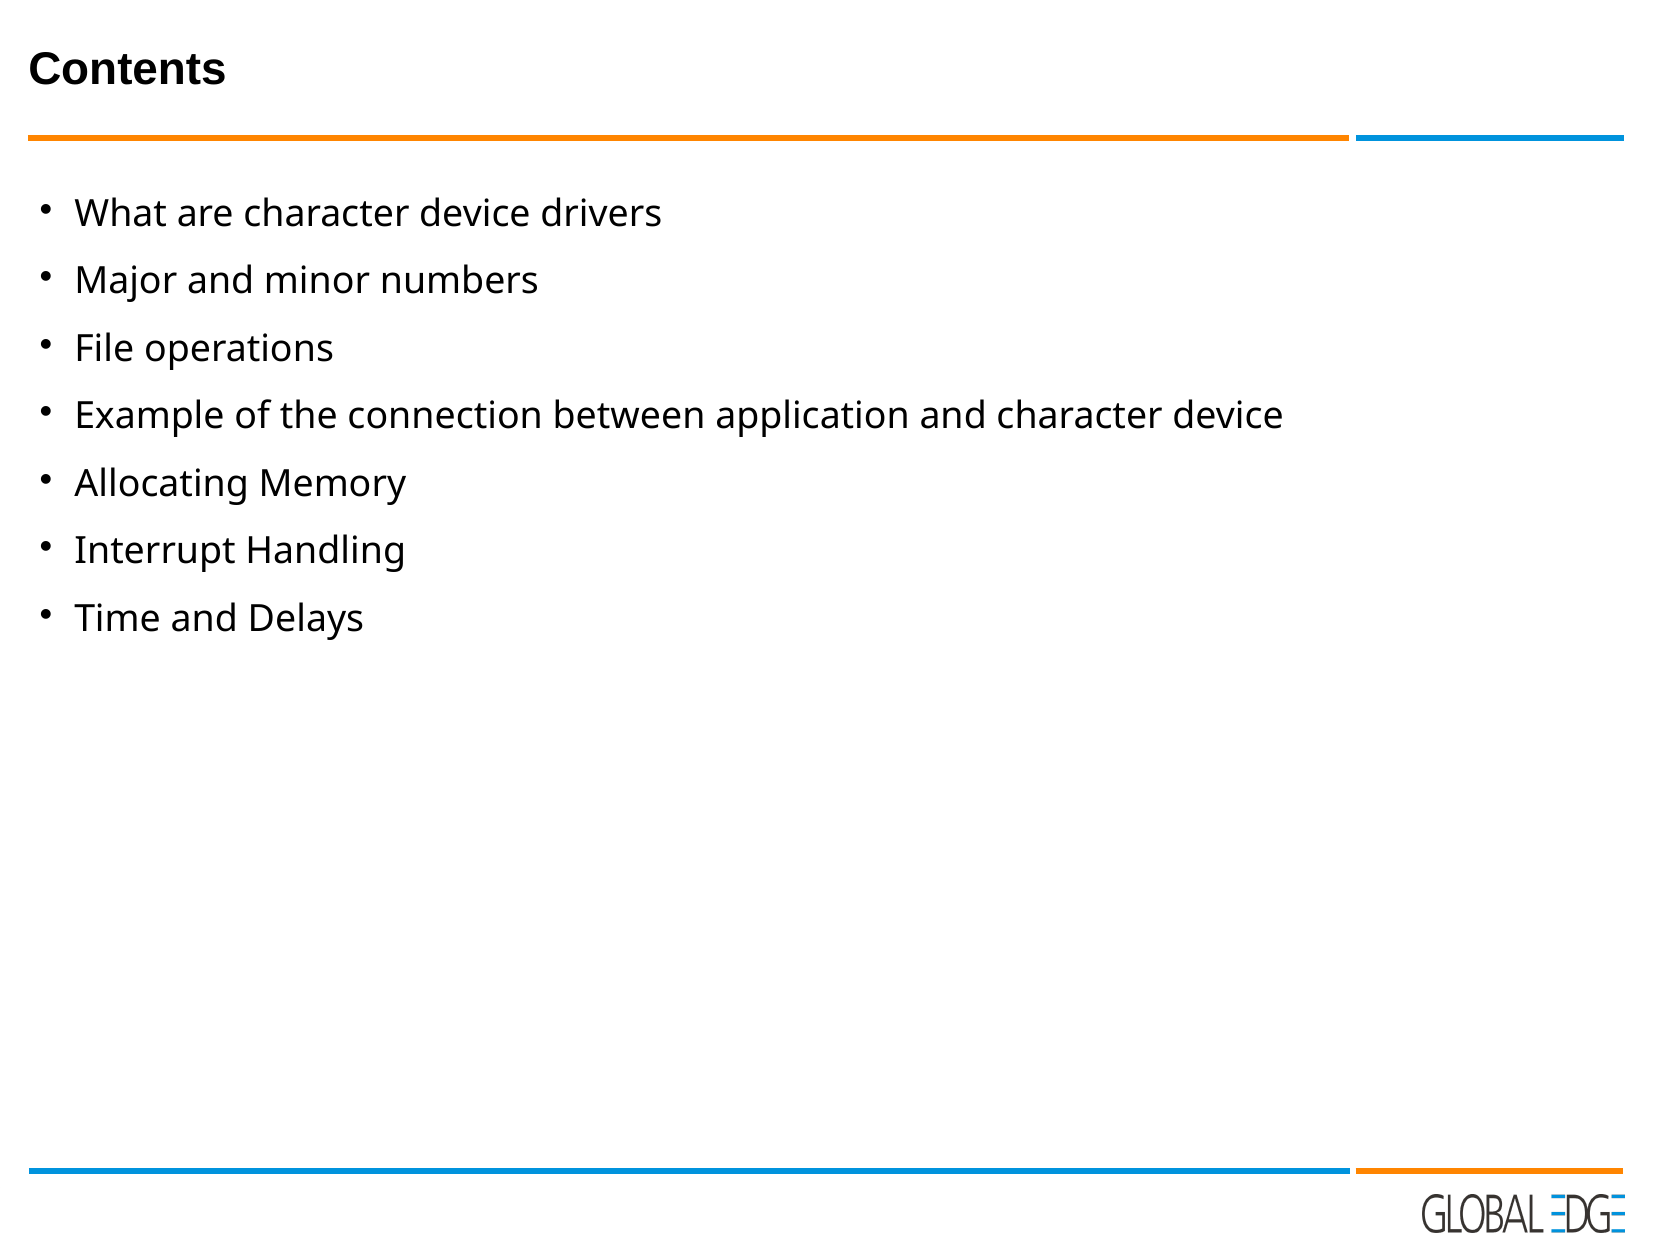

Contents
What are character device drivers
Major and minor numbers
File operations
Example of the connection between application and character device
Allocating Memory
Interrupt Handling
Time and Delays